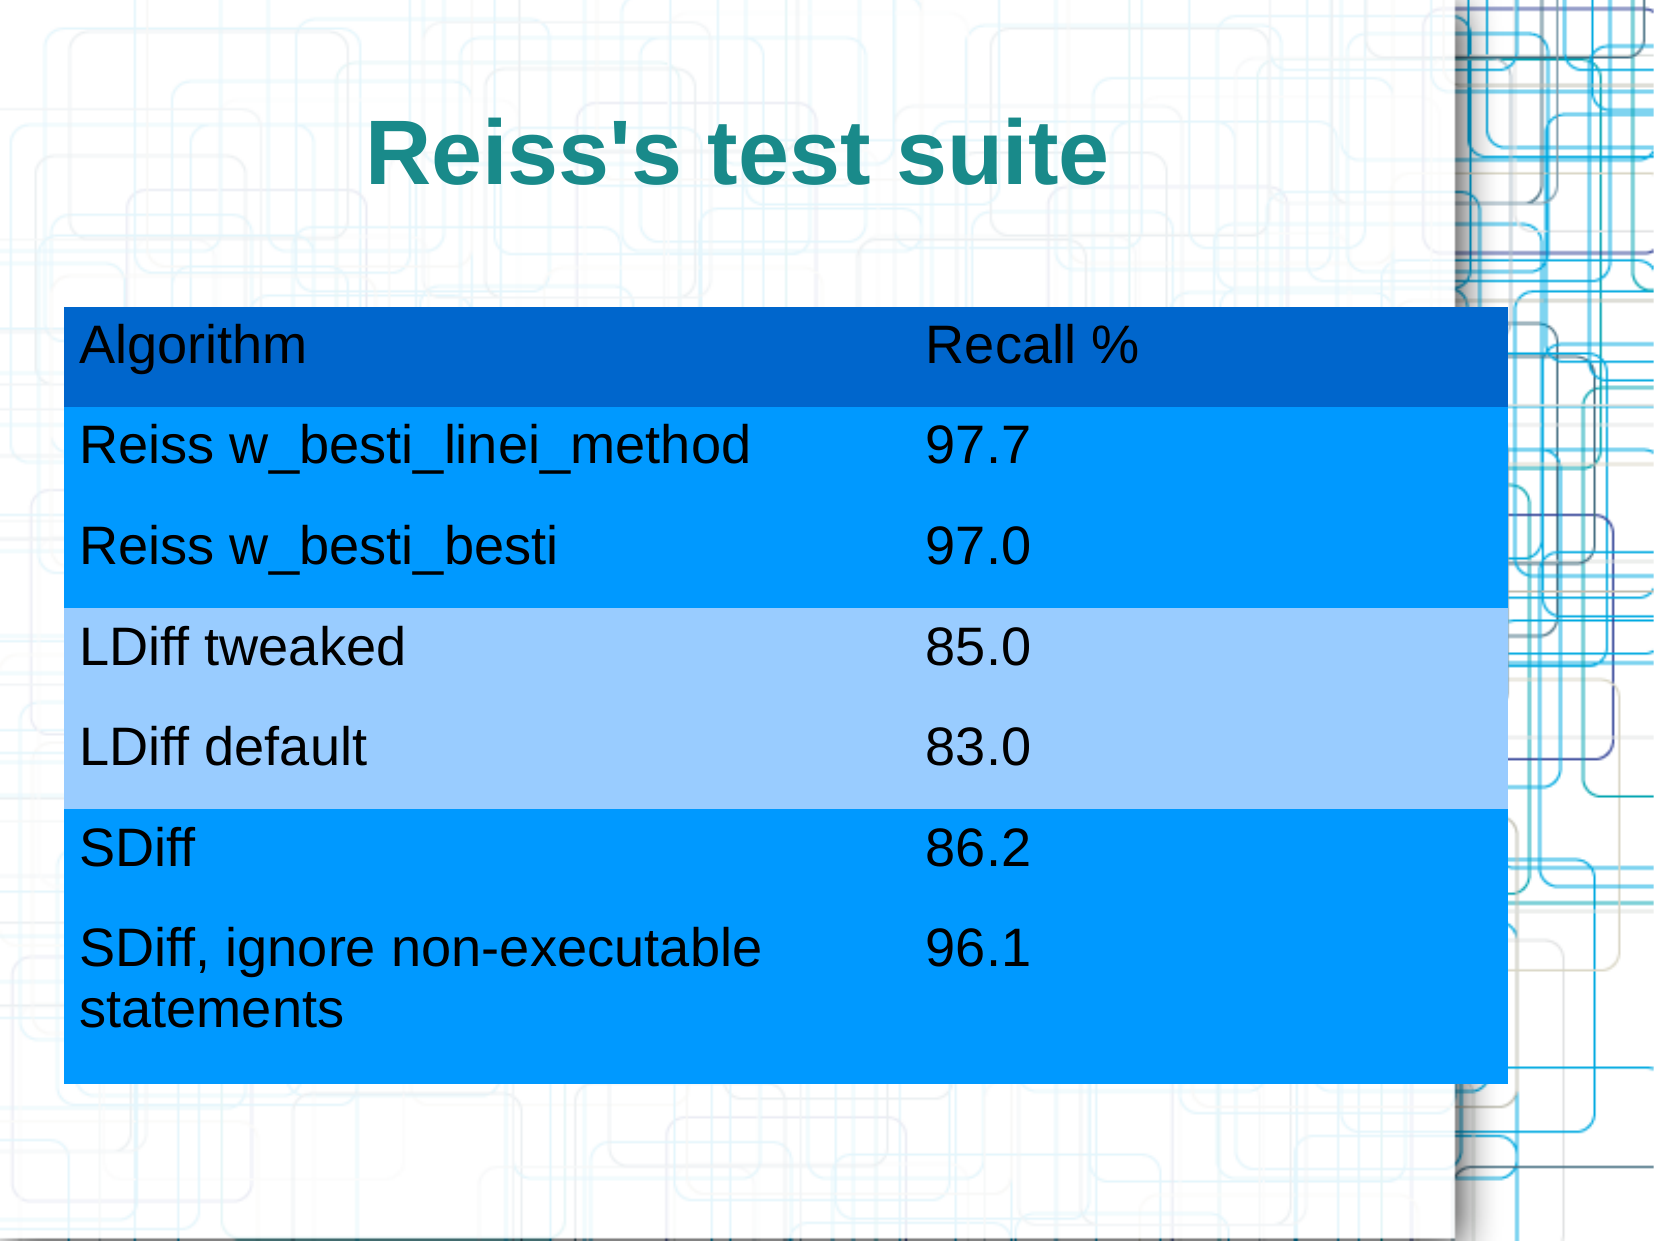

# Reiss's test suite
| Algorithm | Recall % |
| --- | --- |
| Reiss w\_besti\_linei\_method | 97.7 |
| Reiss w\_besti\_besti | 97.0 |
| LDiff tweaked | 85.0 |
| LDiff default | 83.0 |
| SDiff | 86.2 |
| SDiff, ignore non-executable statements | 96.1 |